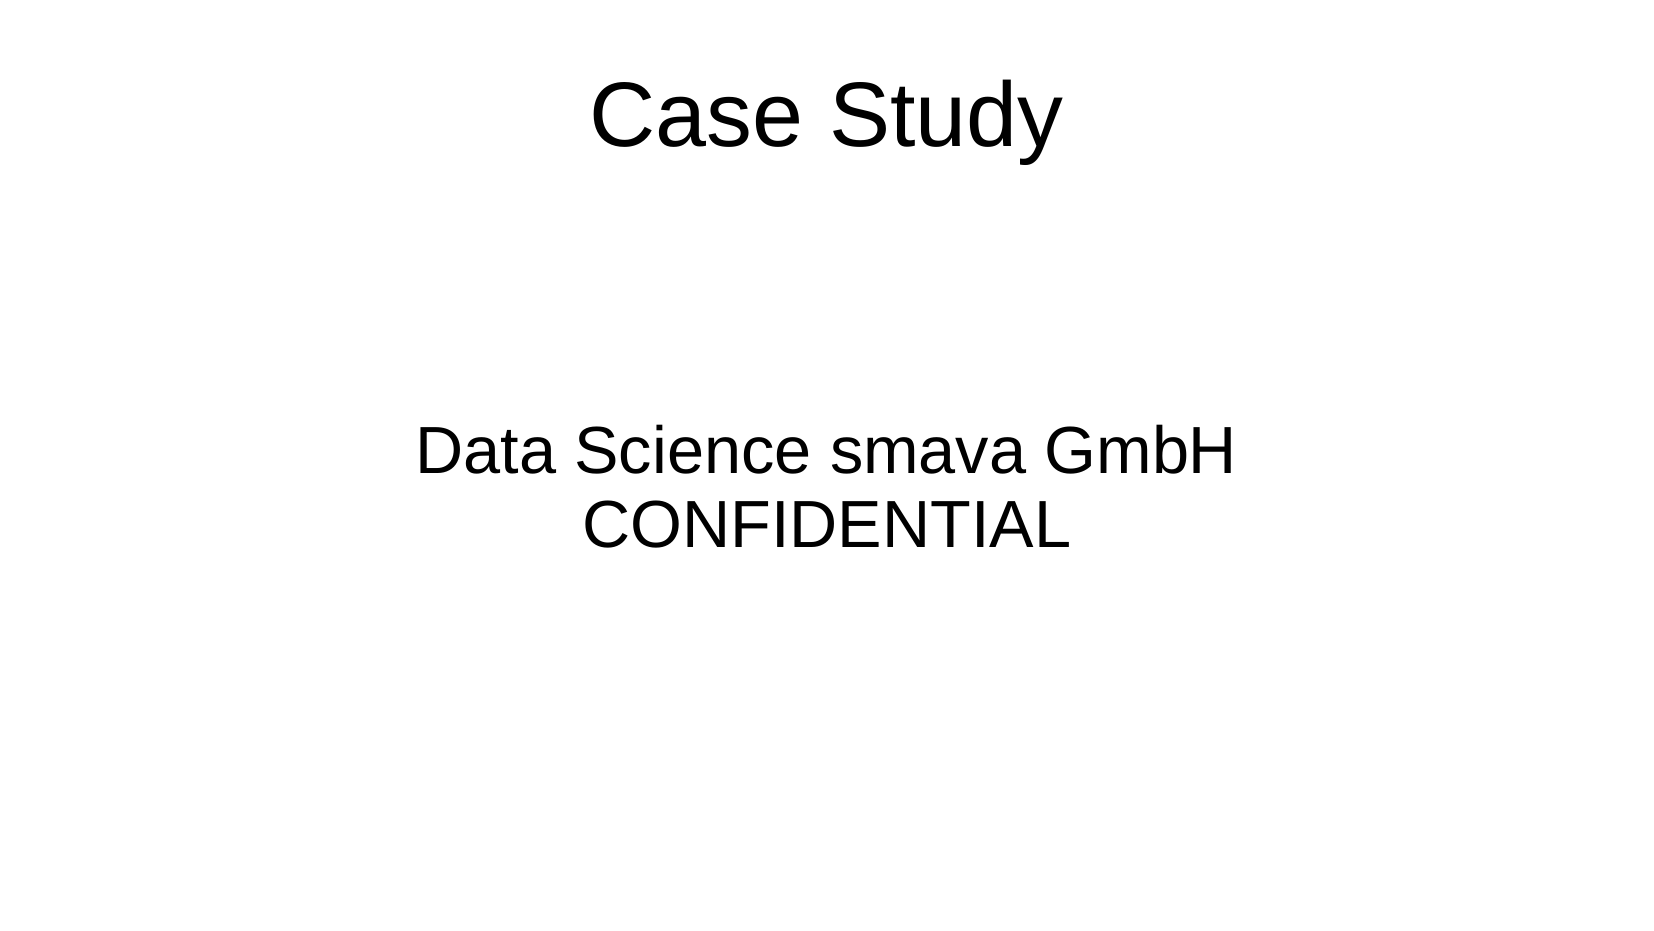

# Case Study
Data Science smava GmbH
CONFIDENTIAL